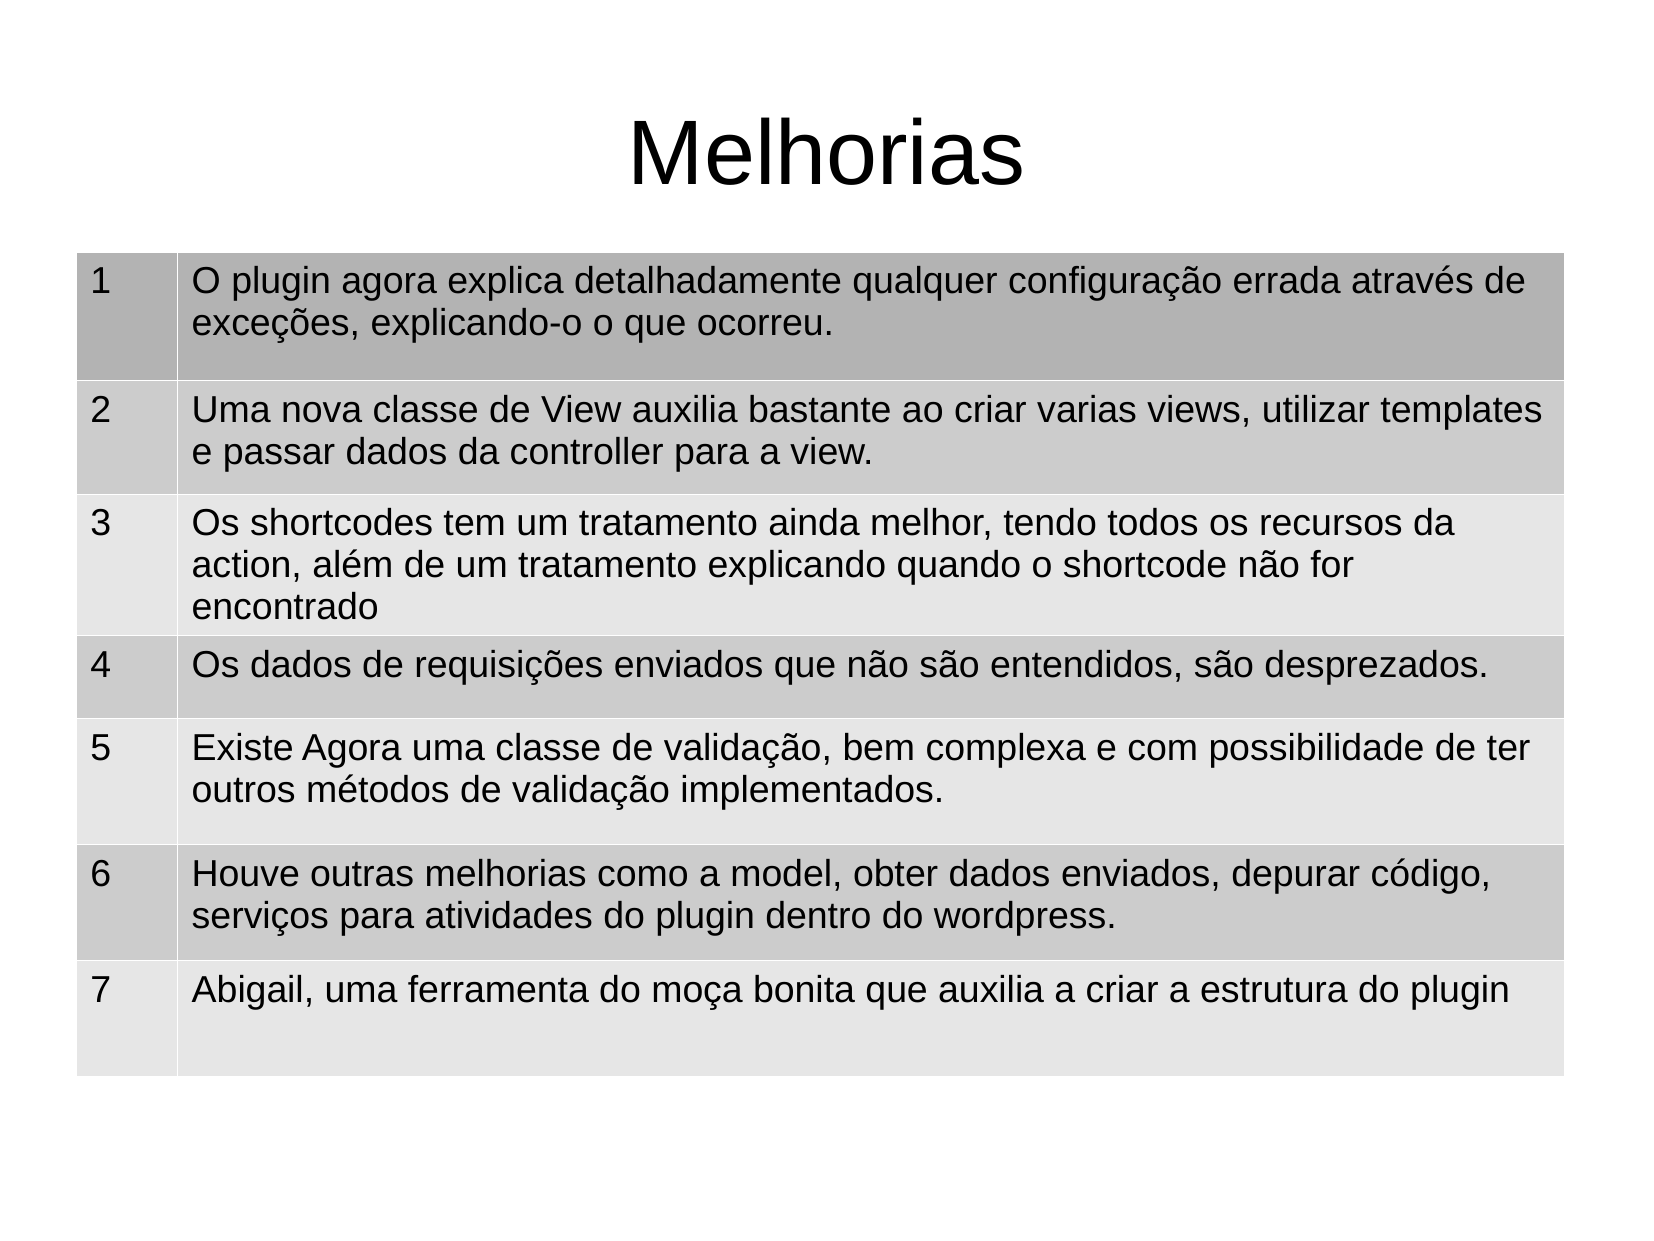

# Melhorias
| 1 | O plugin agora explica detalhadamente qualquer configuração errada através de exceções, explicando-o o que ocorreu. |
| --- | --- |
| 2 | Uma nova classe de View auxilia bastante ao criar varias views, utilizar templates e passar dados da controller para a view. |
| 3 | Os shortcodes tem um tratamento ainda melhor, tendo todos os recursos da action, além de um tratamento explicando quando o shortcode não for encontrado |
| 4 | Os dados de requisições enviados que não são entendidos, são desprezados. |
| 5 | Existe Agora uma classe de validação, bem complexa e com possibilidade de ter outros métodos de validação implementados. |
| 6 | Houve outras melhorias como a model, obter dados enviados, depurar código, serviços para atividades do plugin dentro do wordpress. |
| 7 | Abigail, uma ferramenta do moça bonita que auxilia a criar a estrutura do plugin |